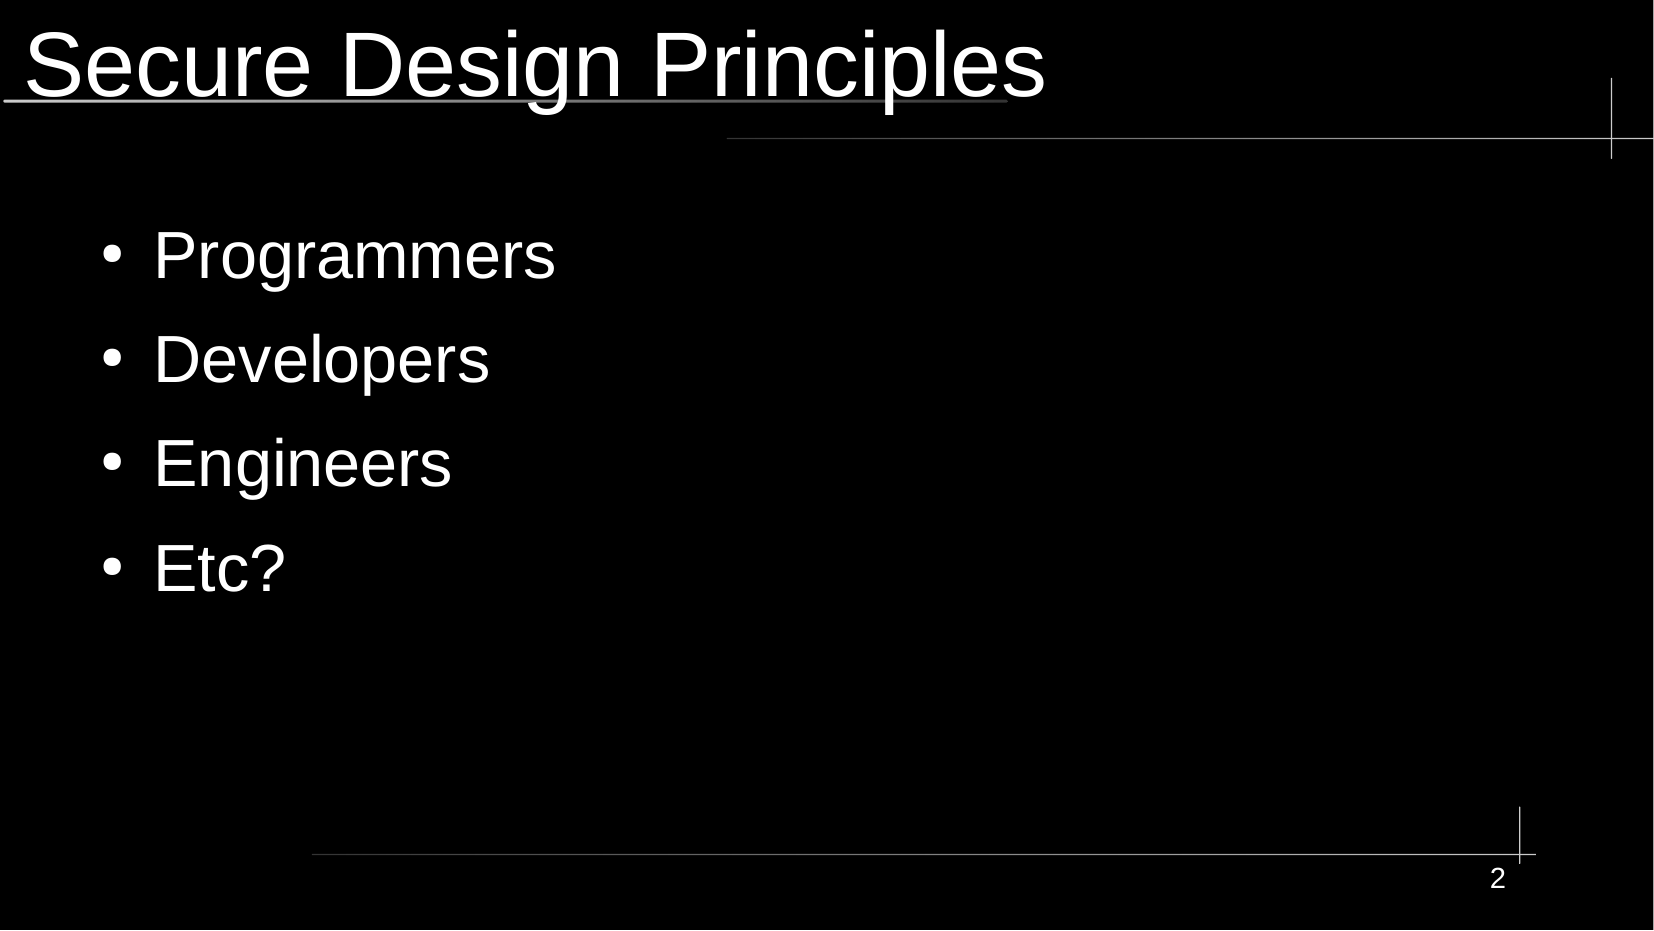

# Secure Design Principles
Programmers
Developers
Engineers
Etc?
2